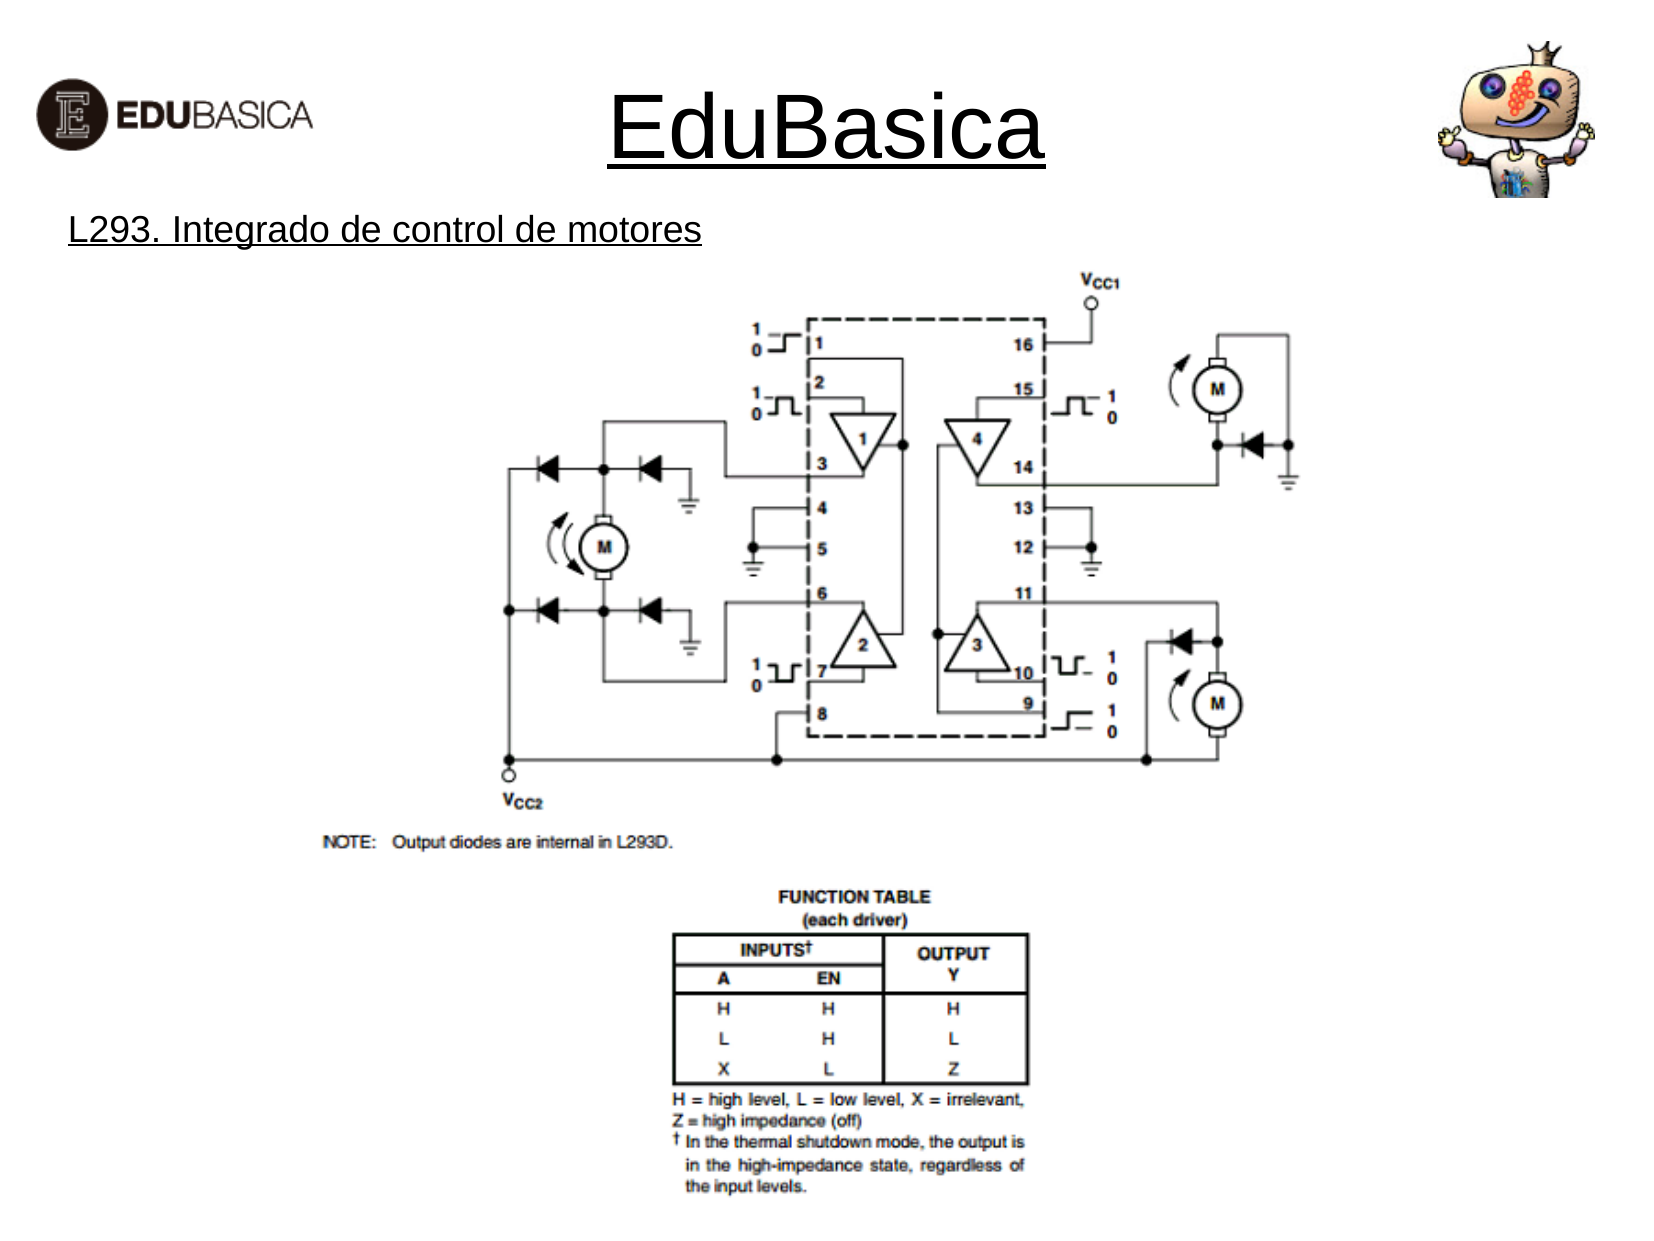

# EduBasica
L293. Integrado de control de motores